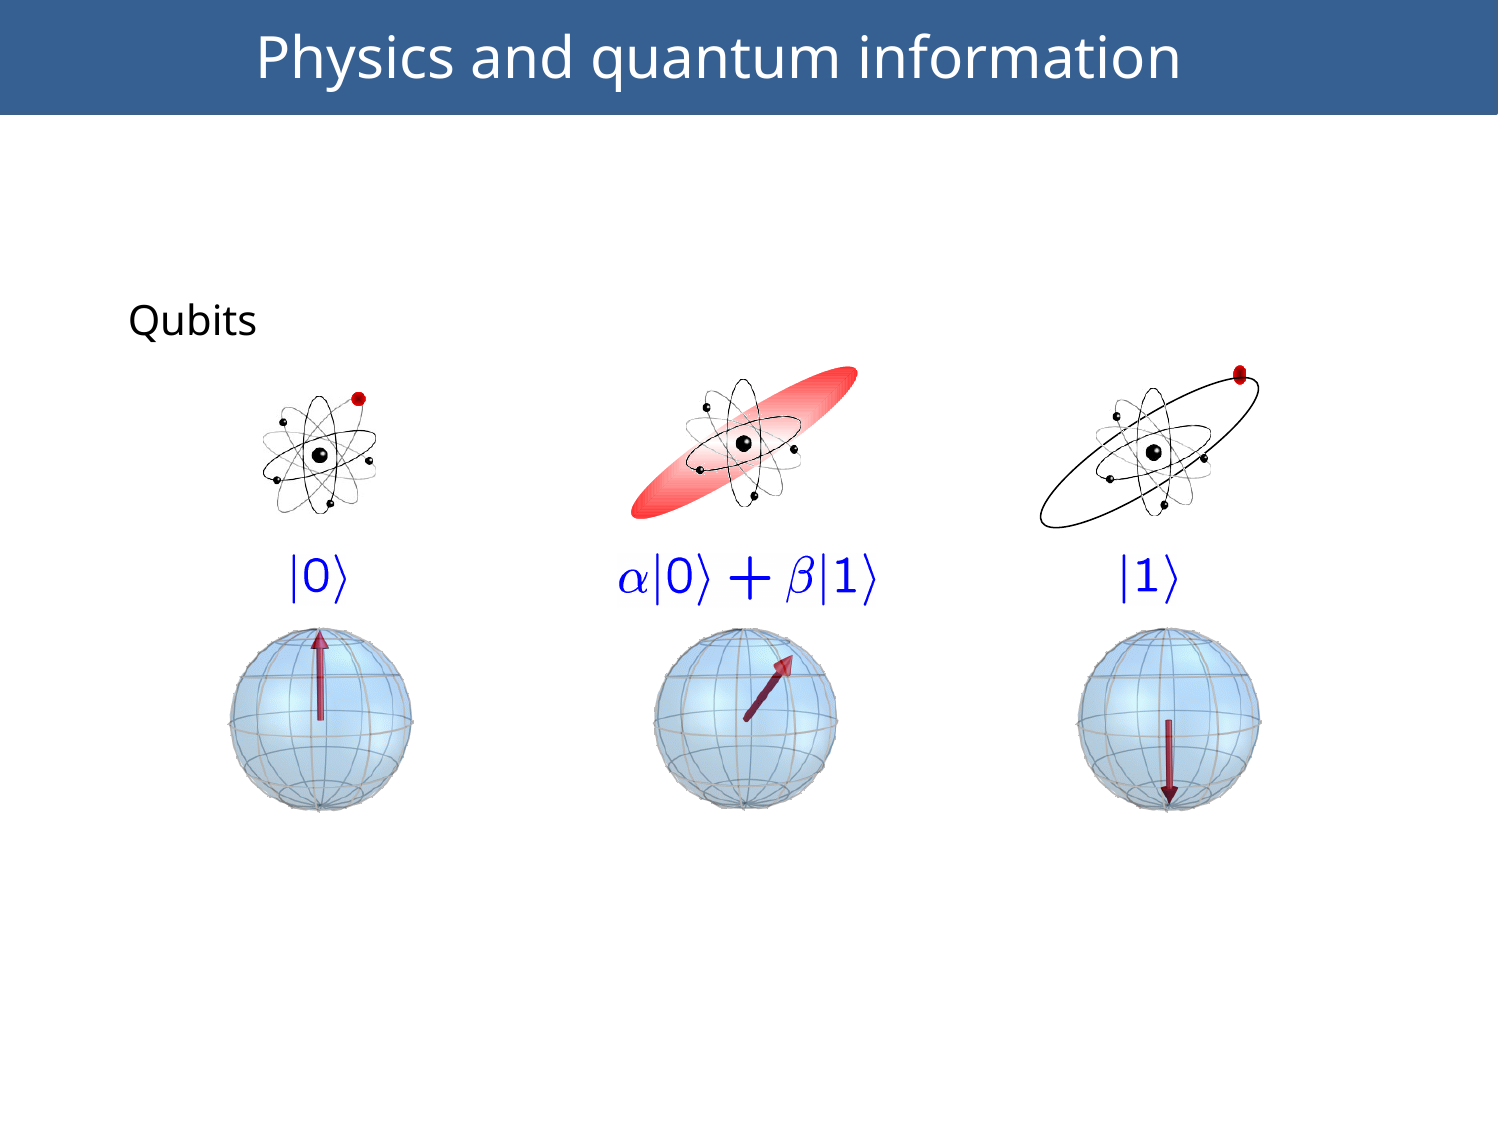

# Physics and quantum information
Qubits
...